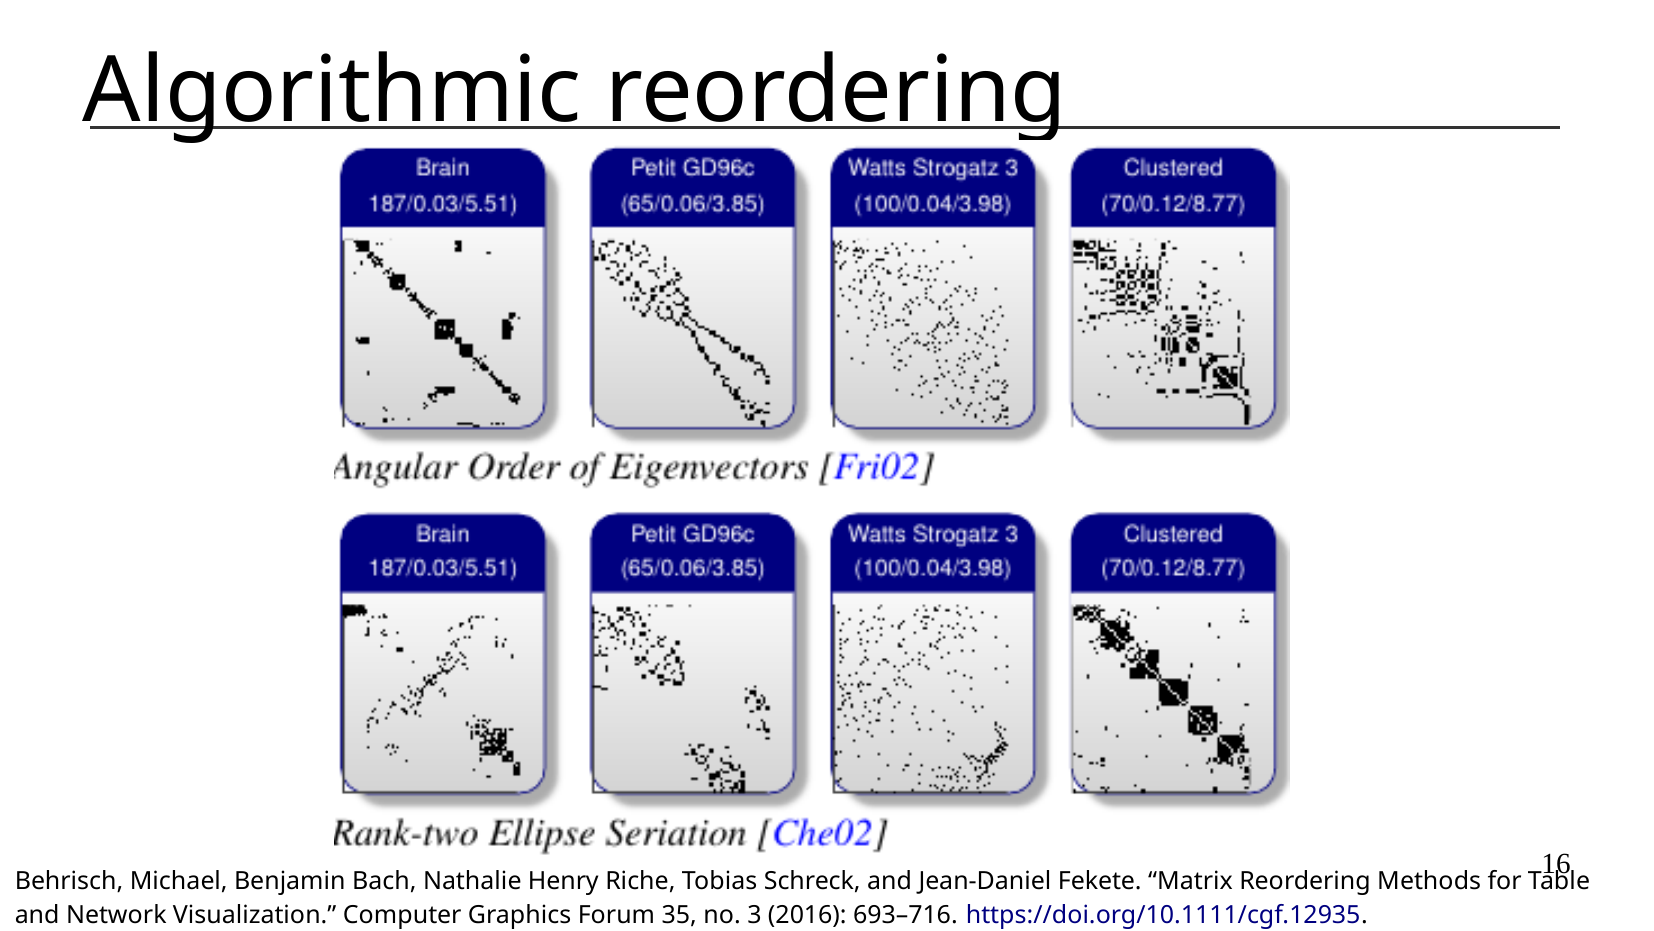

# Algorithmic reordering
16
Behrisch, Michael, Benjamin Bach, Nathalie Henry Riche, Tobias Schreck, and Jean-Daniel Fekete. “Matrix Reordering Methods for Table and Network Visualization.” Computer Graphics Forum 35, no. 3 (2016): 693–716. https://doi.org/10.1111/cgf.12935.